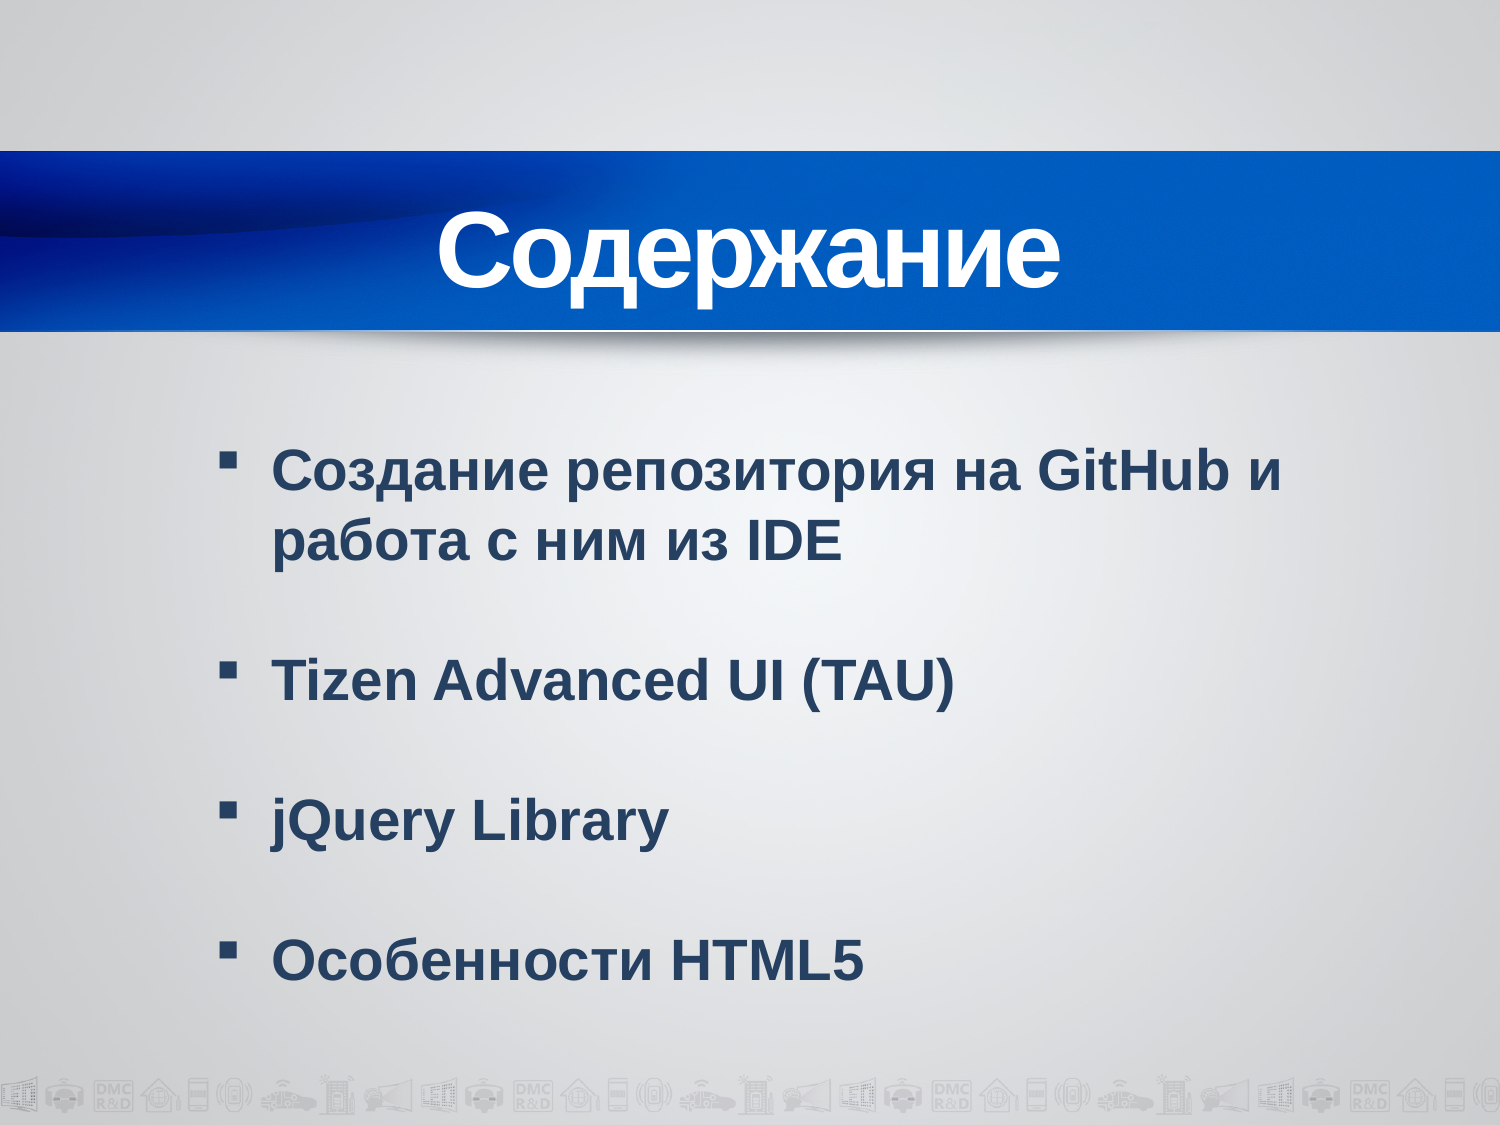

# Содержание
Создание репозитория на GitHub и работа с ним из IDE
Tizen Advanced UI (TAU)
jQuery Library
Особенности HTML5